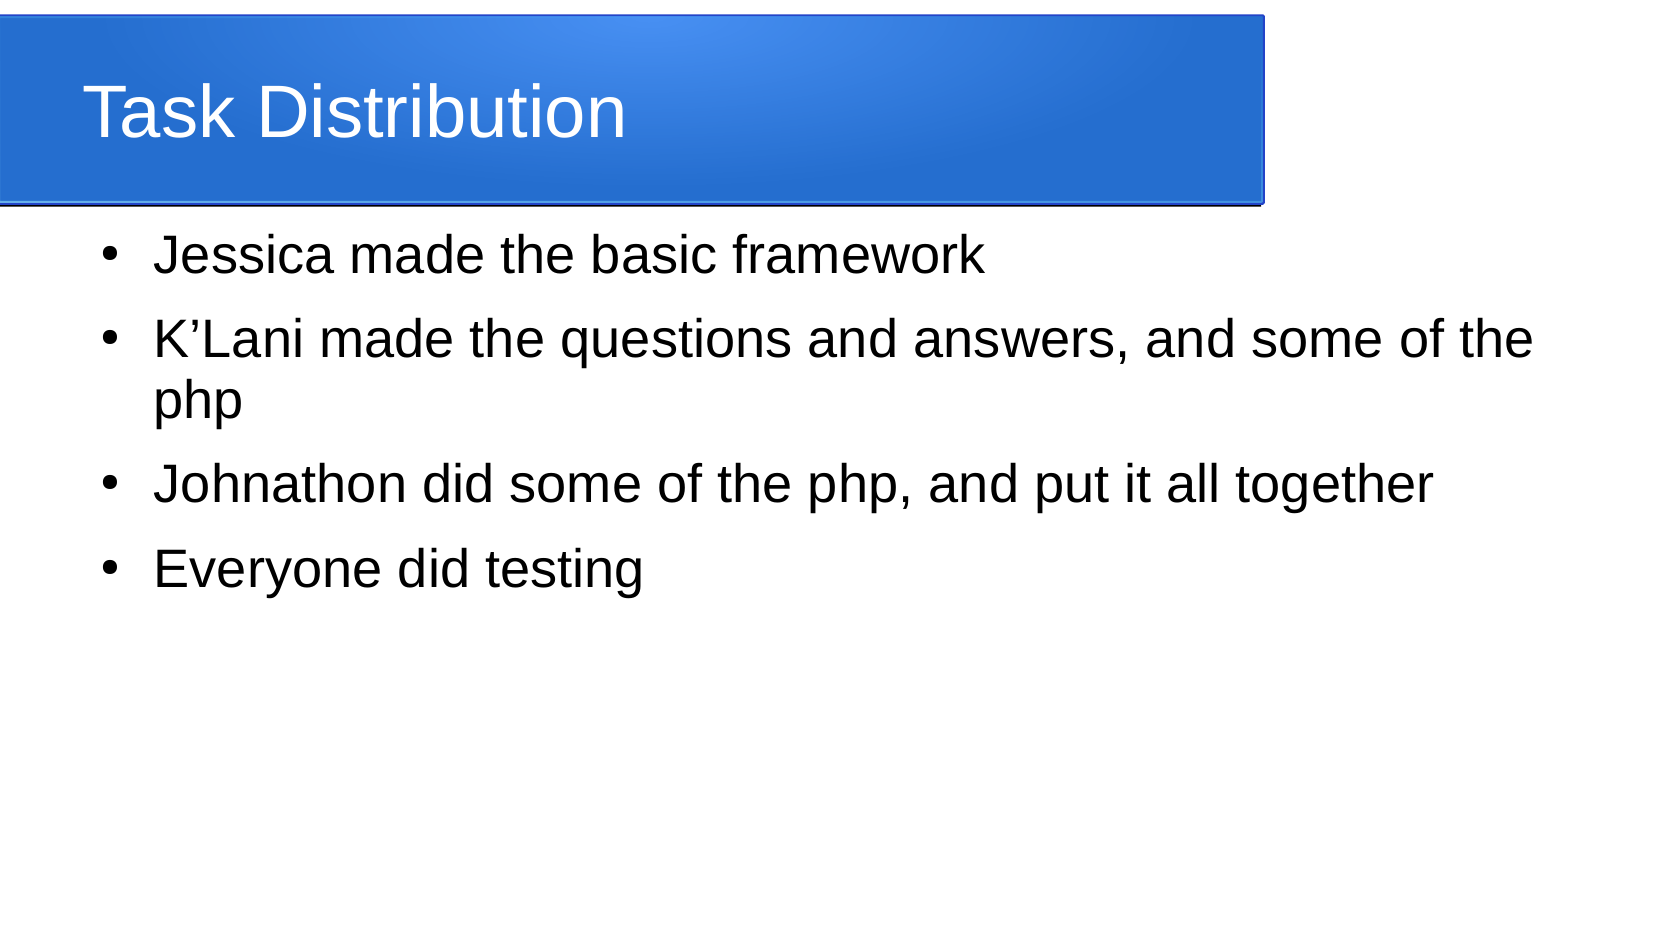

# Task Distribution
Jessica made the basic framework
K’Lani made the questions and answers, and some of the php
Johnathon did some of the php, and put it all together
Everyone did testing